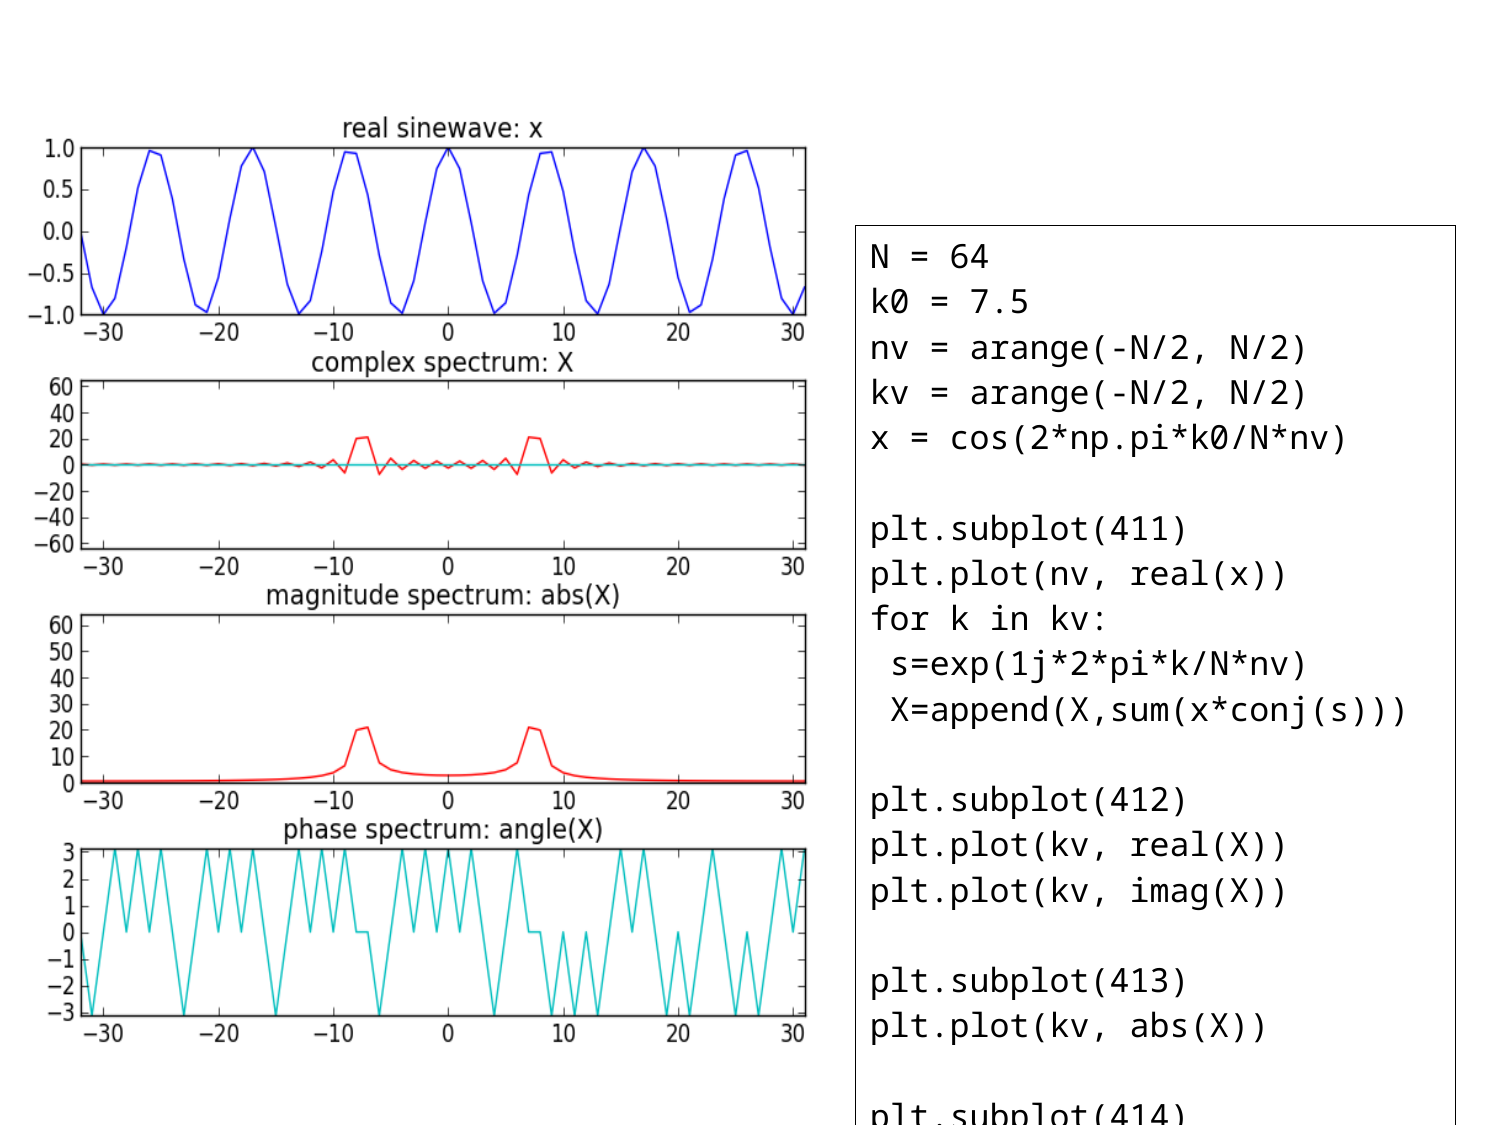

N = 64
k0 = 7.5
nv = arange(-N/2, N/2)
kv = arange(-N/2, N/2)
x = cos(2*np.pi*k0/N*nv)
plt.subplot(411)
plt.plot(nv, real(x))
for k in kv:
 s=exp(1j*2*pi*k/N*nv)
 X=append(X,sum(x*conj(s)))
plt.subplot(412)
plt.plot(kv, real(X))
plt.plot(kv, imag(X))
plt.subplot(413)
plt.plot(kv, abs(X))
plt.subplot(414)
plt.plot(kv, angle(X))